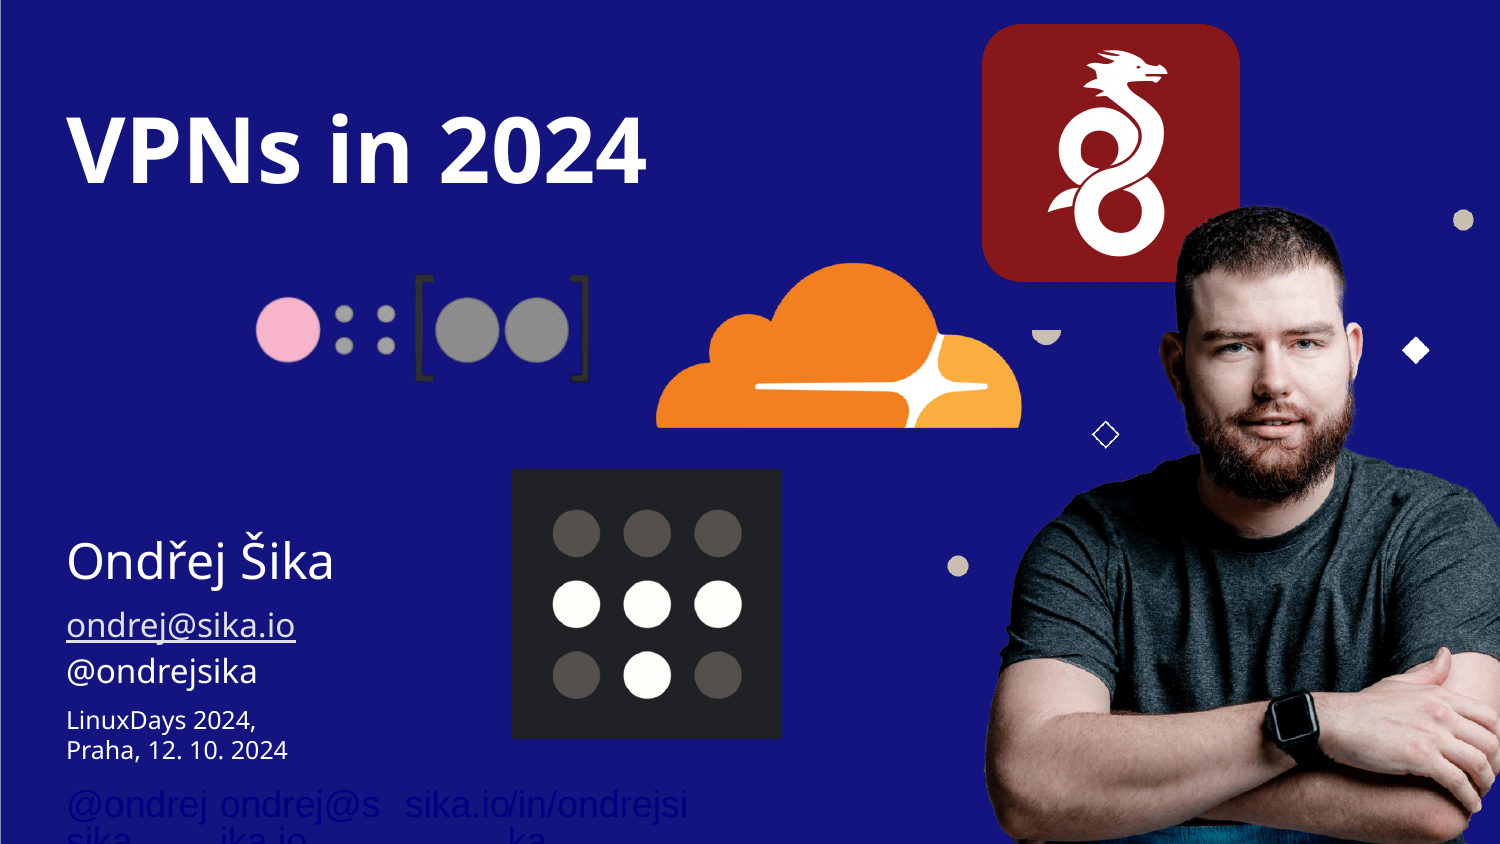

VPNs in 2024
# Ondřej Šika
ondrej@sika.io
@ondrejsika
LinuxDays 2024,
Praha, 12. 10. 2024